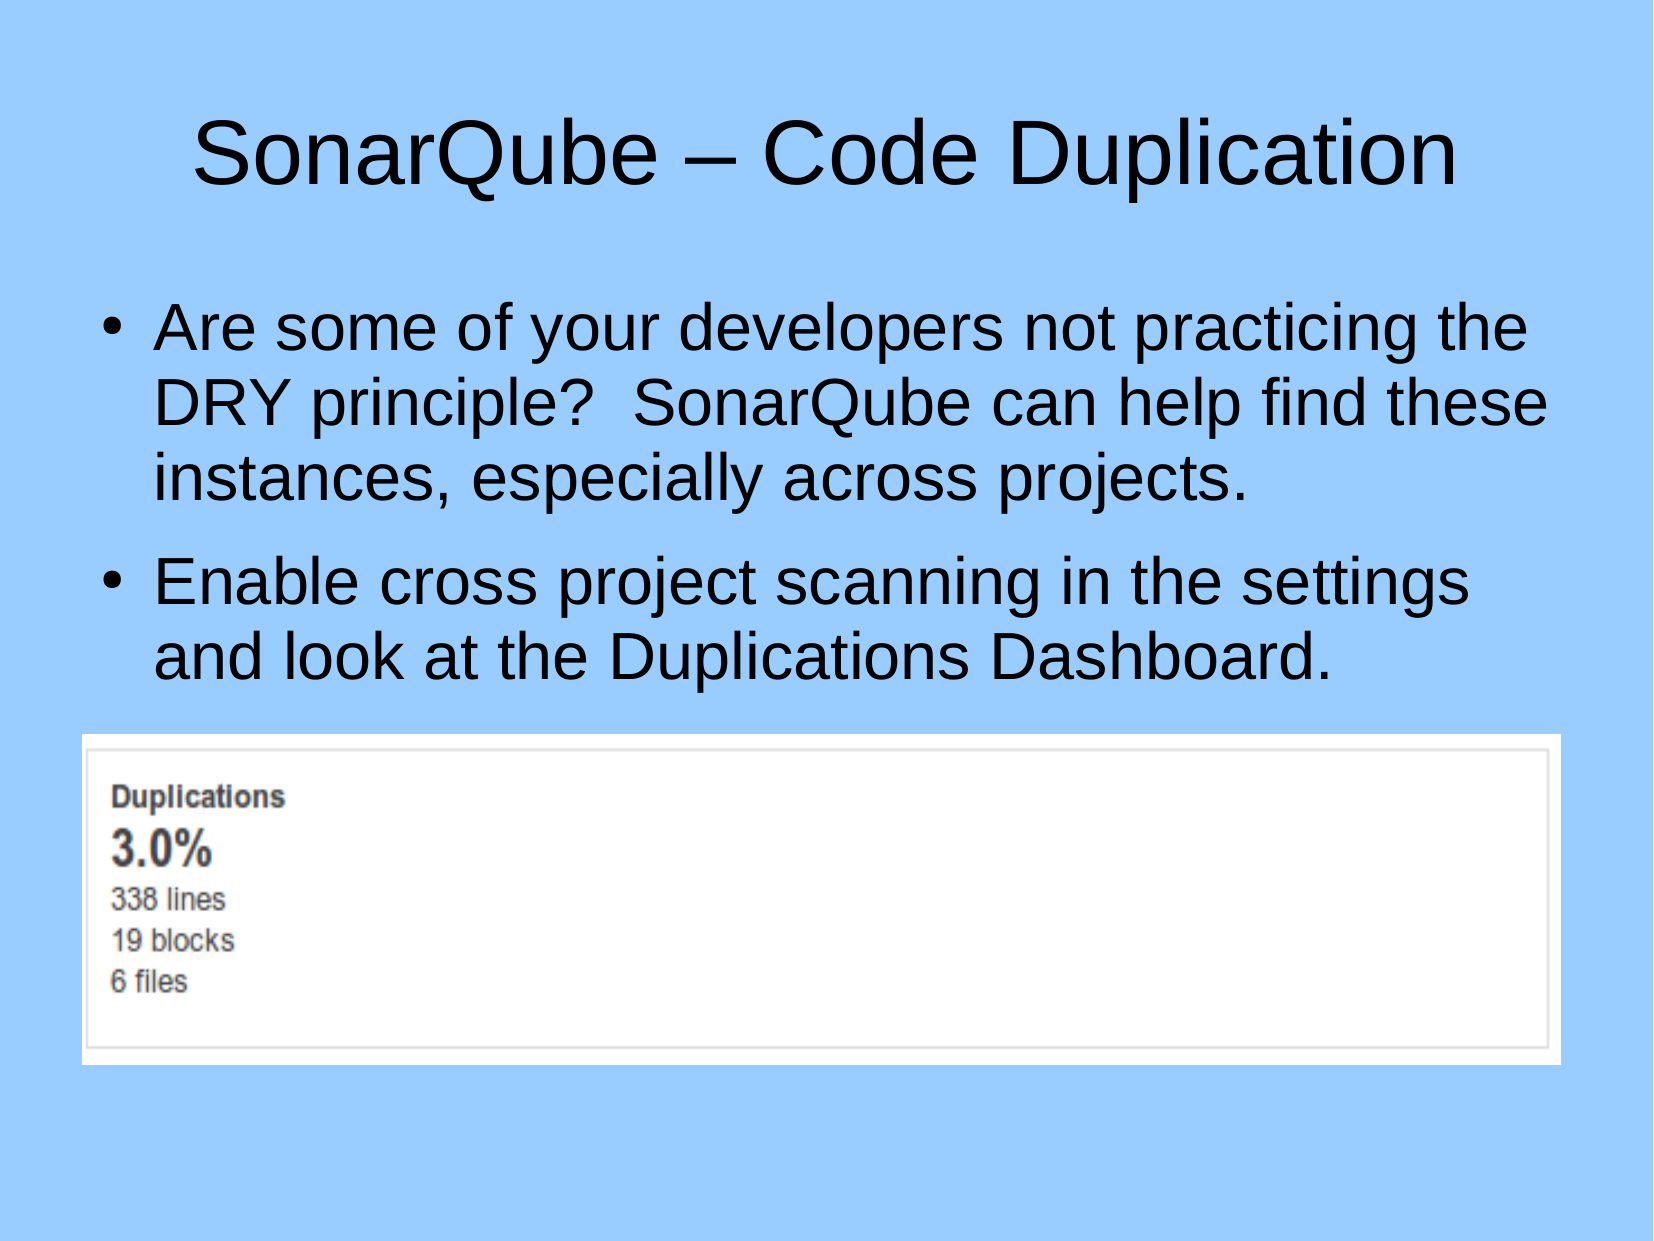

# SonarQube – Code Duplication
Are some of your developers not practicing the DRY principle? SonarQube can help find these instances, especially across projects.
Enable cross project scanning in the settings and look at the Duplications Dashboard.